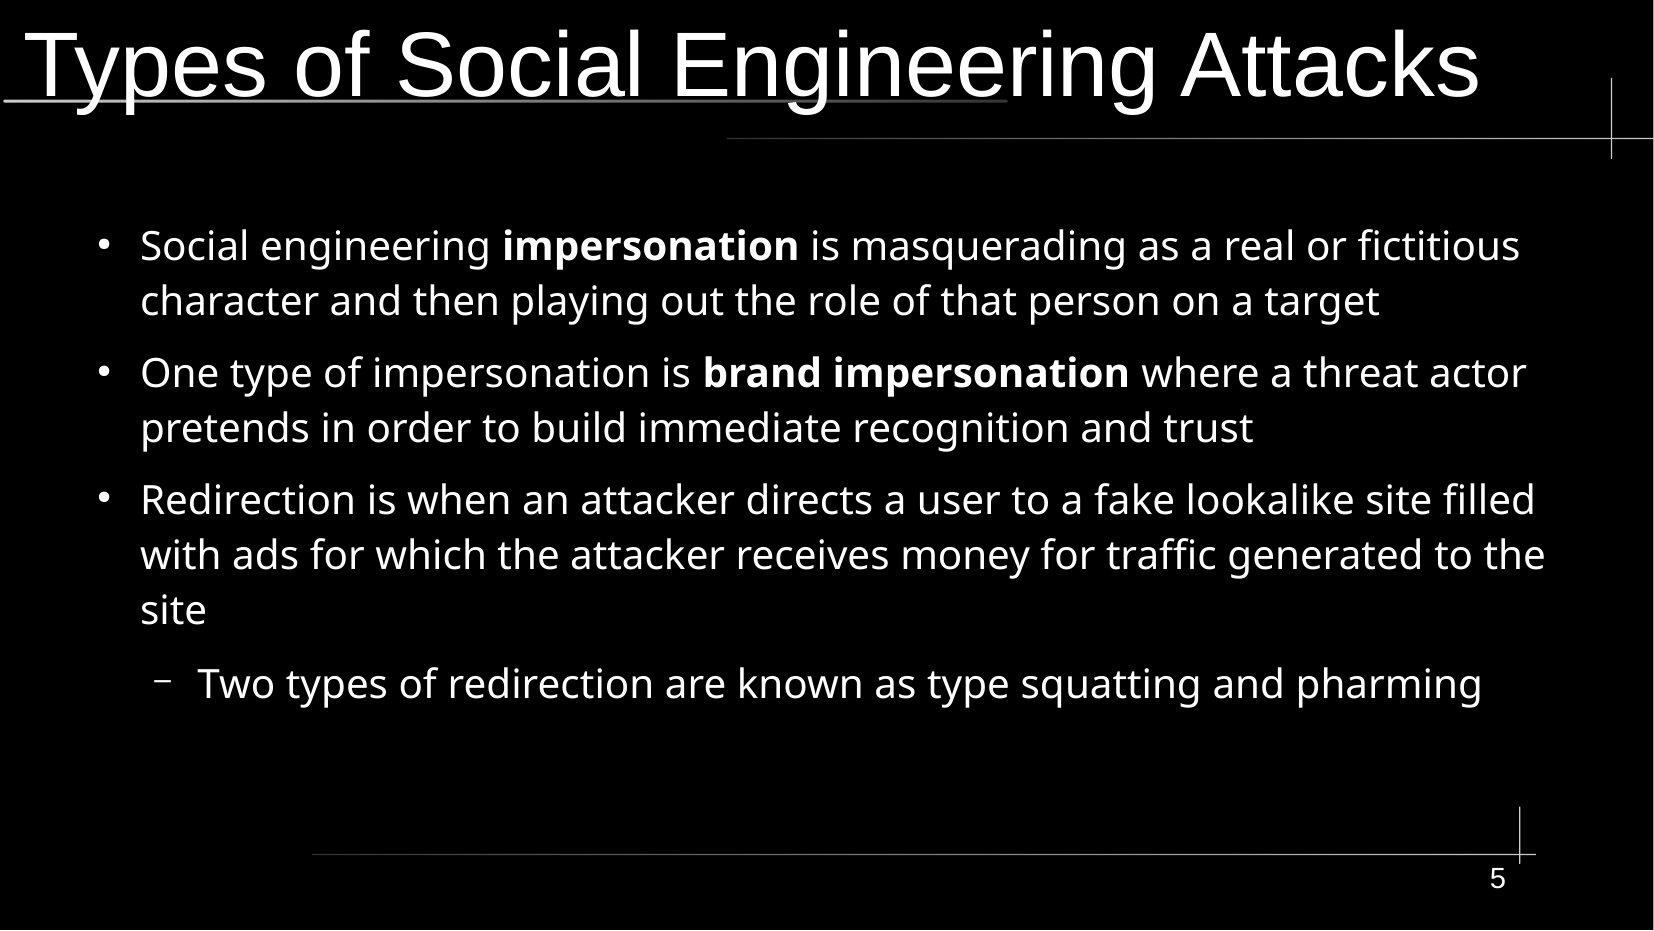

# Types of Social Engineering Attacks
Social engineering impersonation is masquerading as a real or fictitious character and then playing out the role of that person on a target
One type of impersonation is brand impersonation where a threat actor pretends in order to build immediate recognition and trust
Redirection is when an attacker directs a user to a fake lookalike site filled with ads for which the attacker receives money for traffic generated to the site
Two types of redirection are known as type squatting and pharming
5